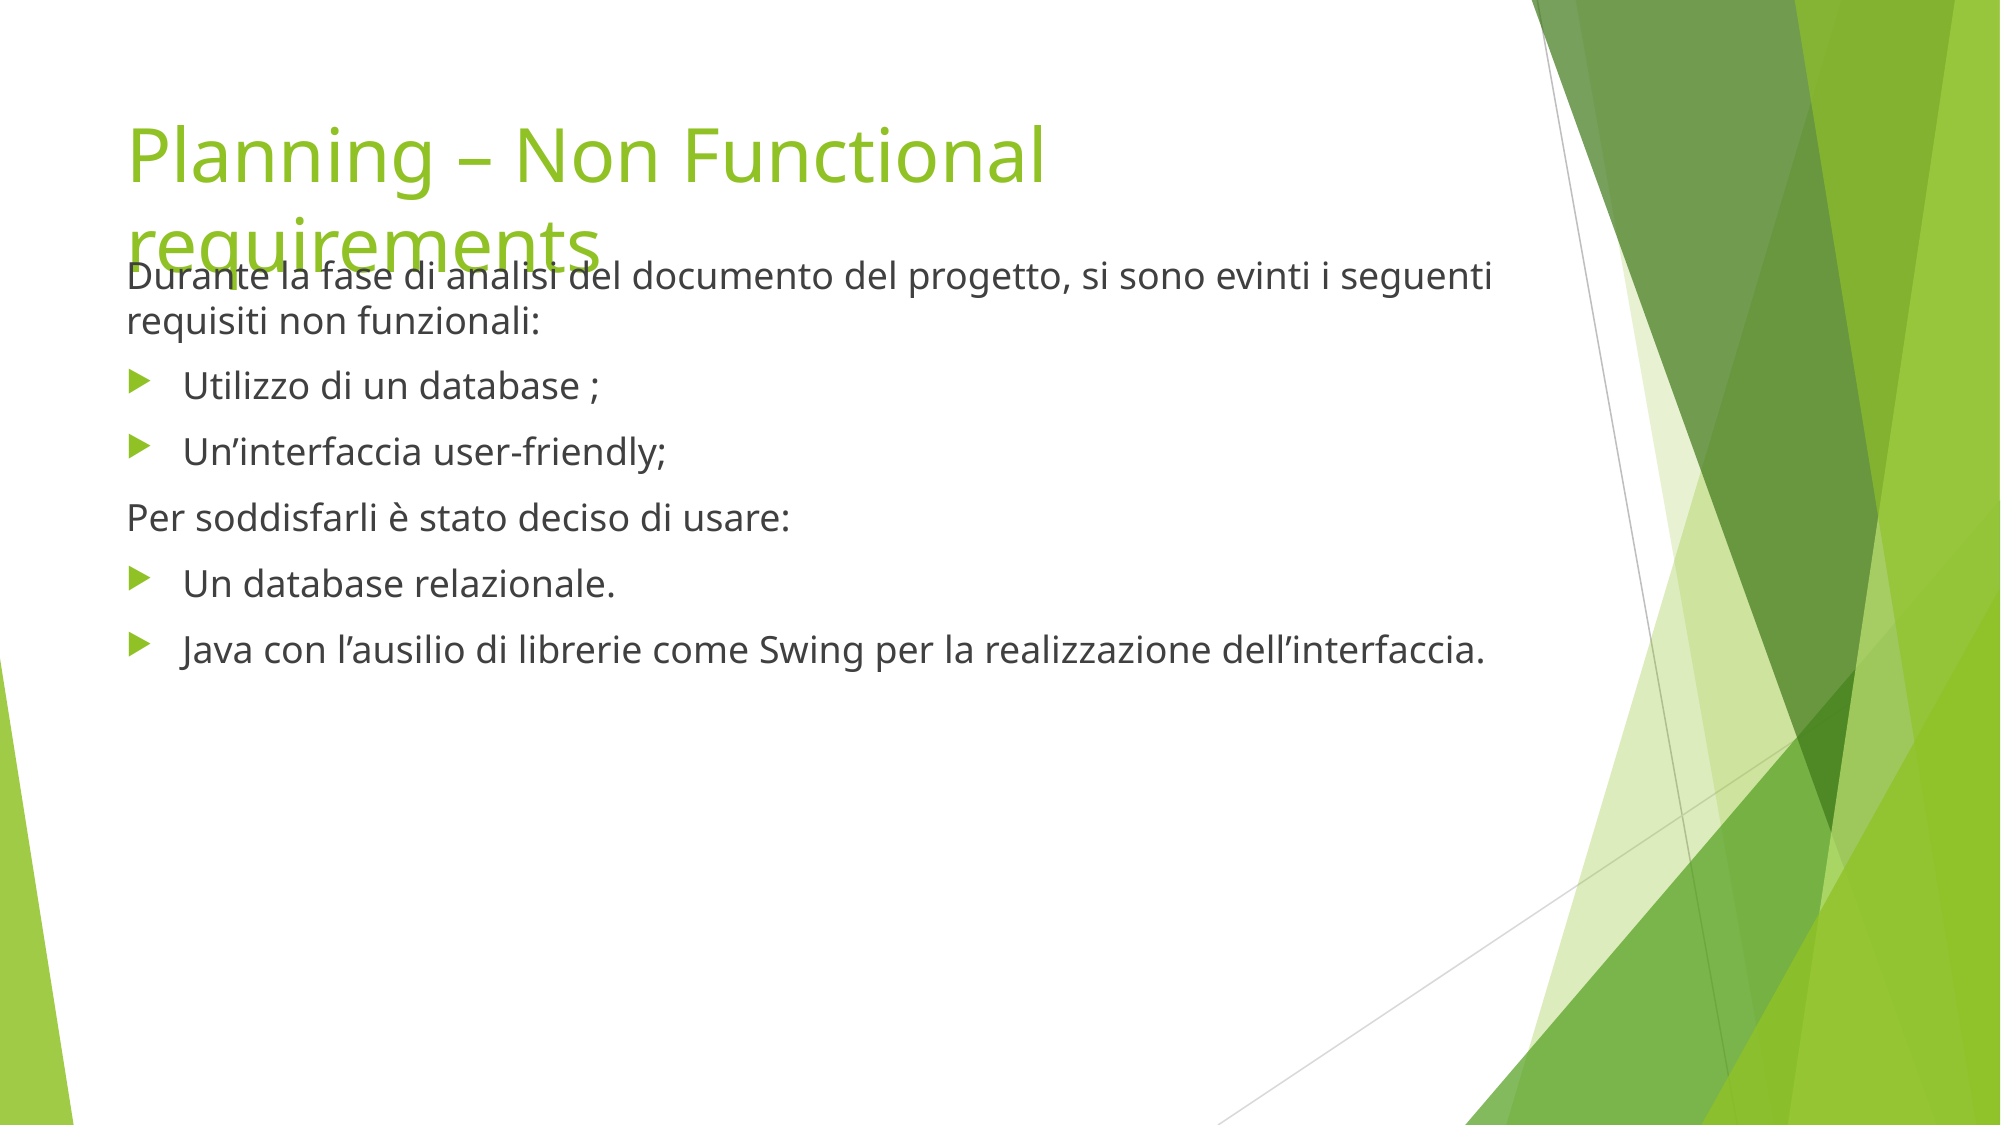

# Planning – Non Functional requirements
Durante la fase di analisi del documento del progetto, si sono evinti i seguenti requisiti non funzionali:
Utilizzo di un database ;
Un’interfaccia user-friendly;
Per soddisfarli è stato deciso di usare:
Un database relazionale.
Java con l’ausilio di librerie come Swing per la realizzazione dell’interfaccia.